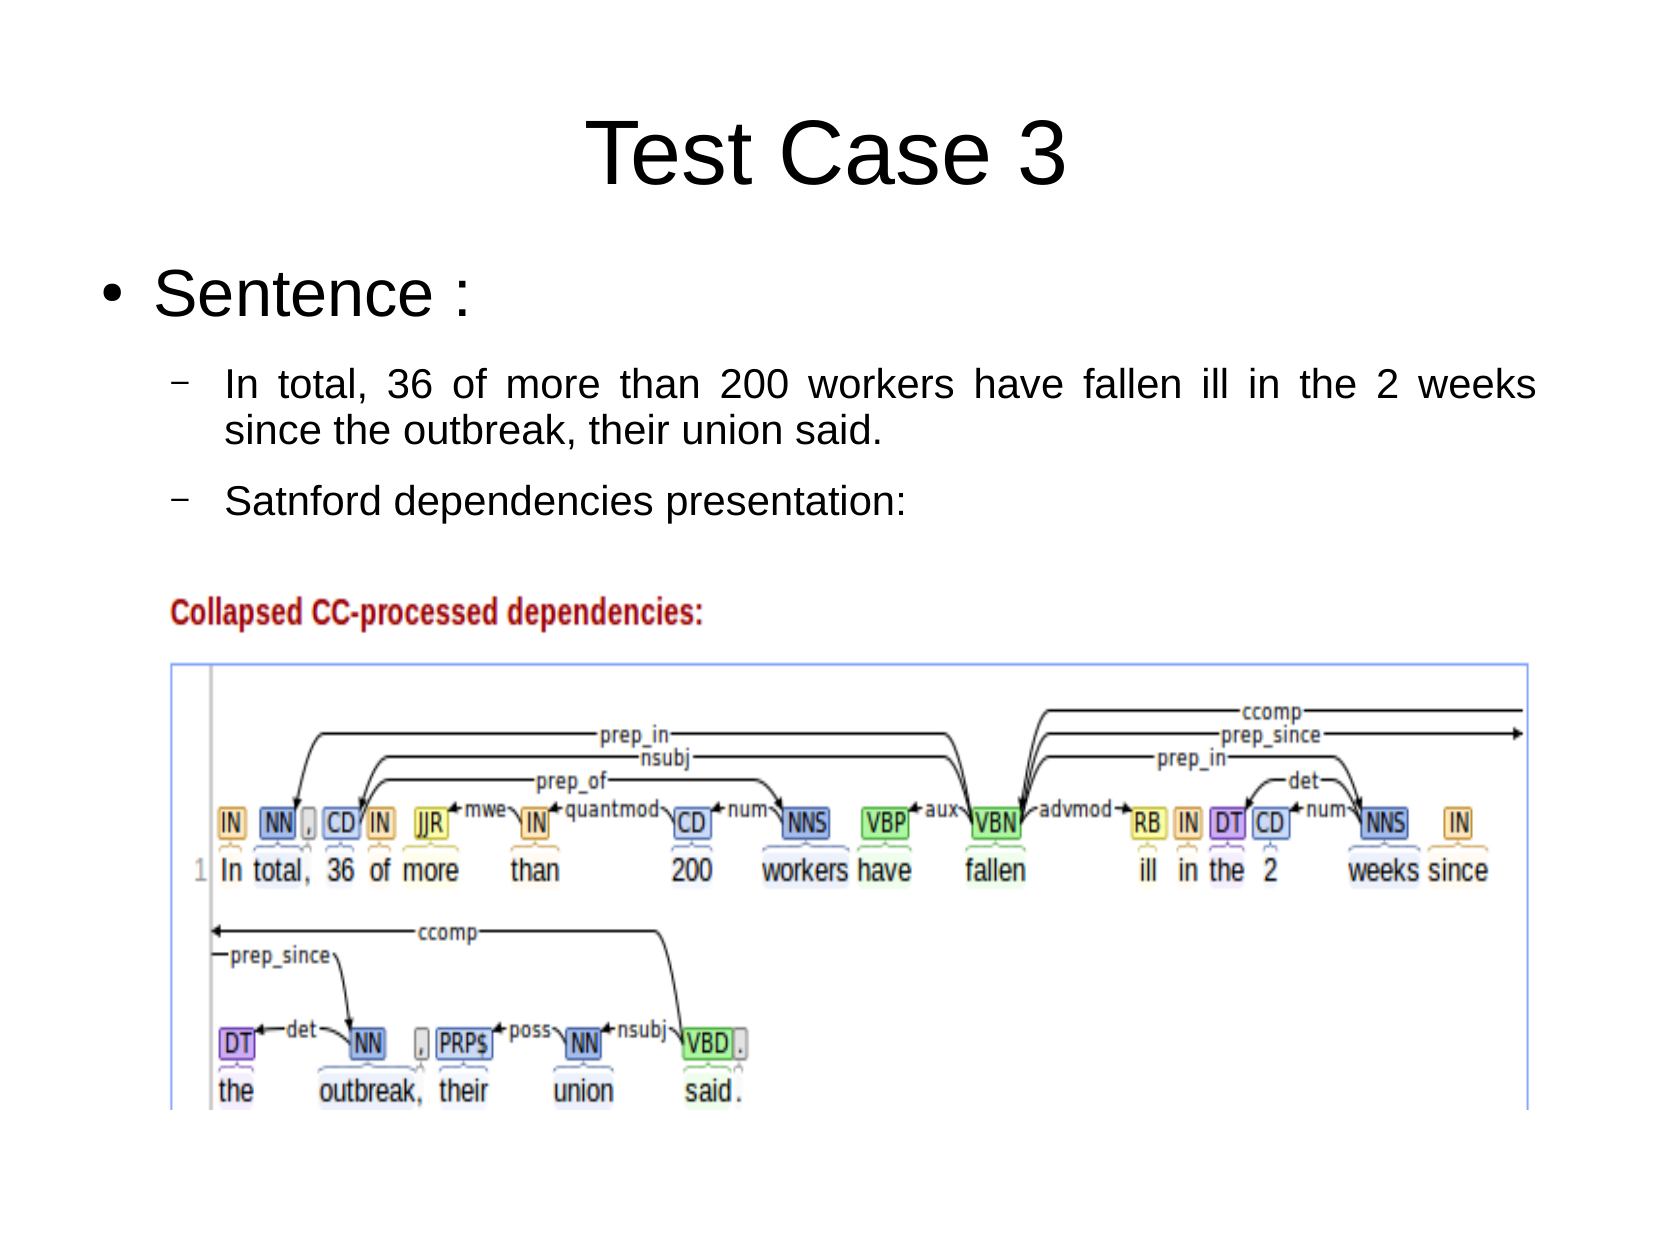

# Test Case 3
Sentence :
In total, 36 of more than 200 workers have fallen ill in the 2 weeks since the outbreak, their union said.
Satnford dependencies presentation: